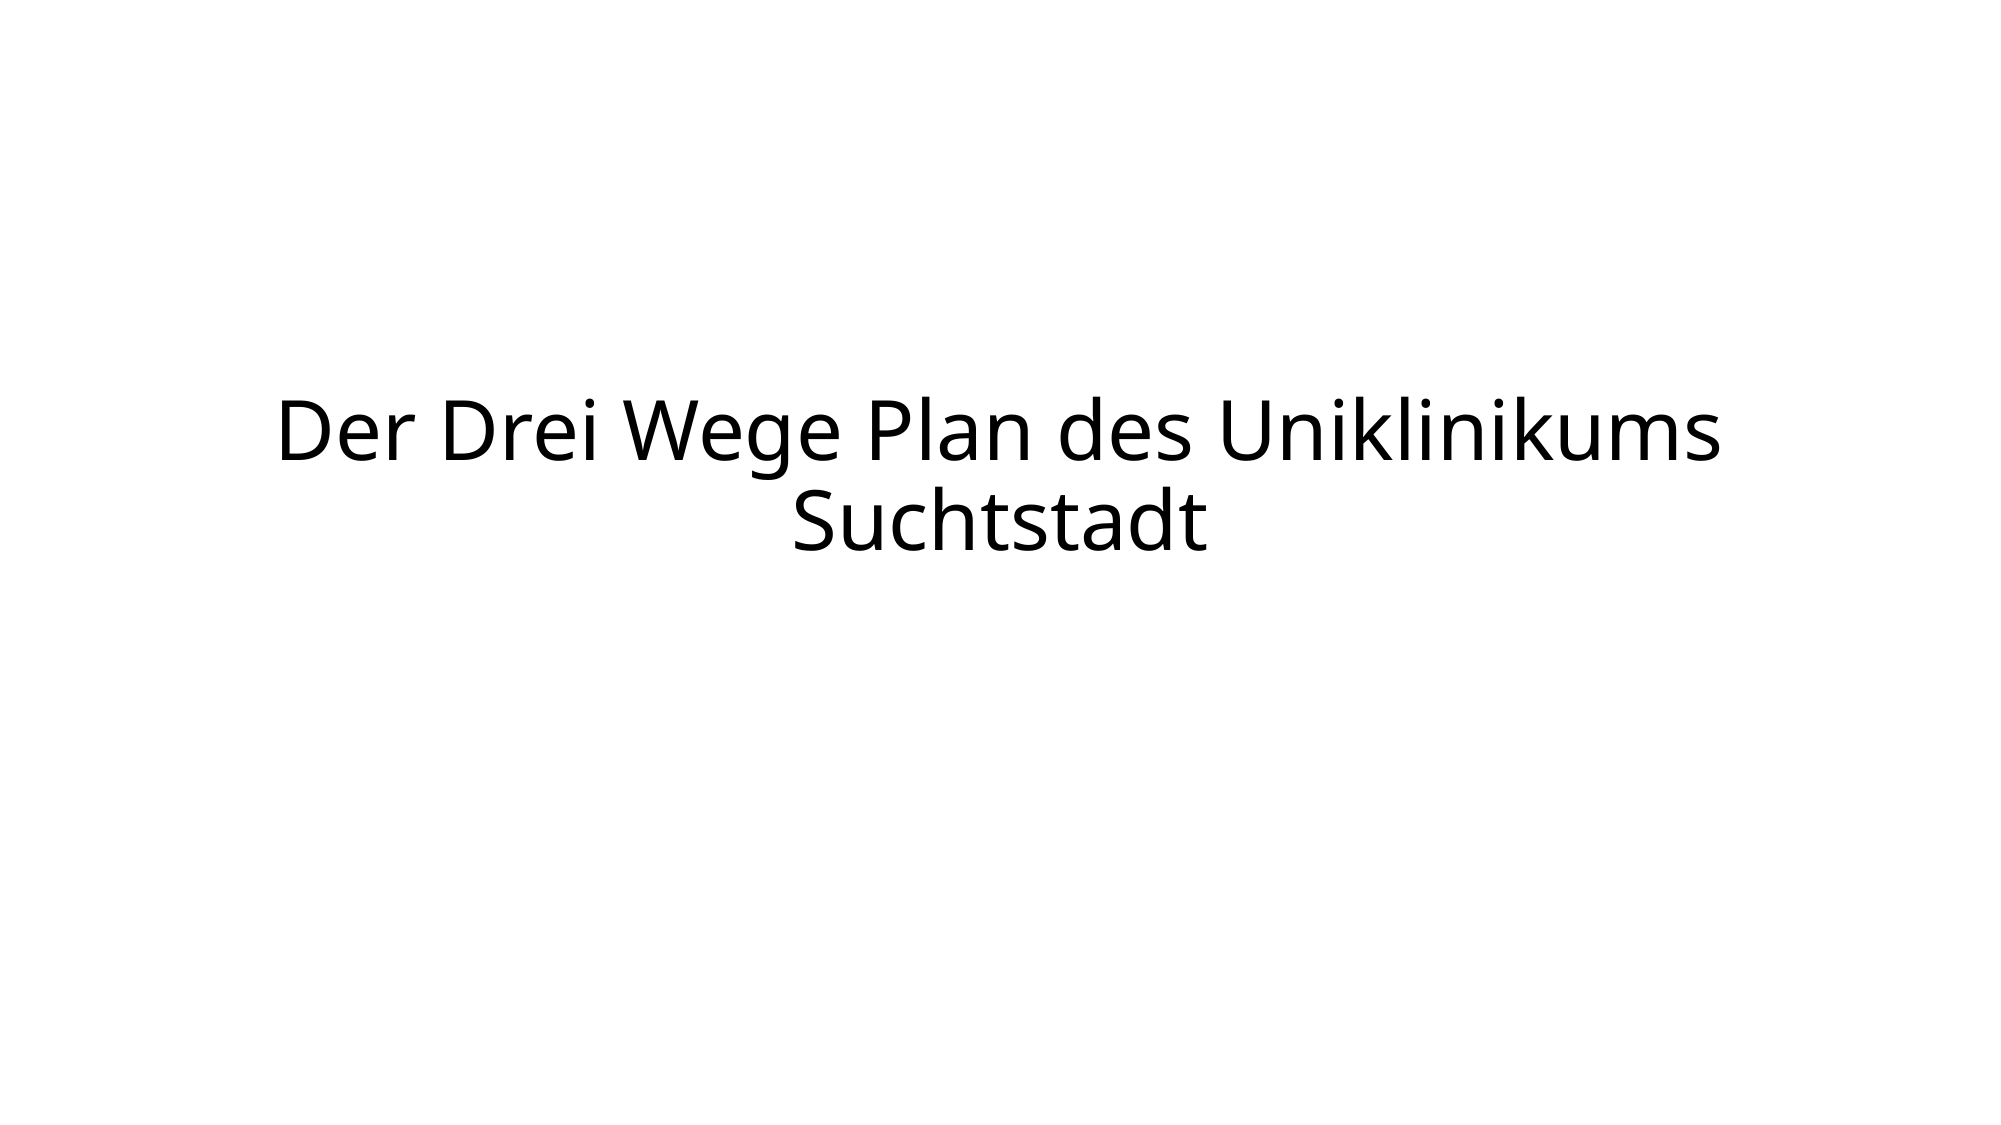

# Der Drei Wege Plan des Uniklinikums Suchtstadt